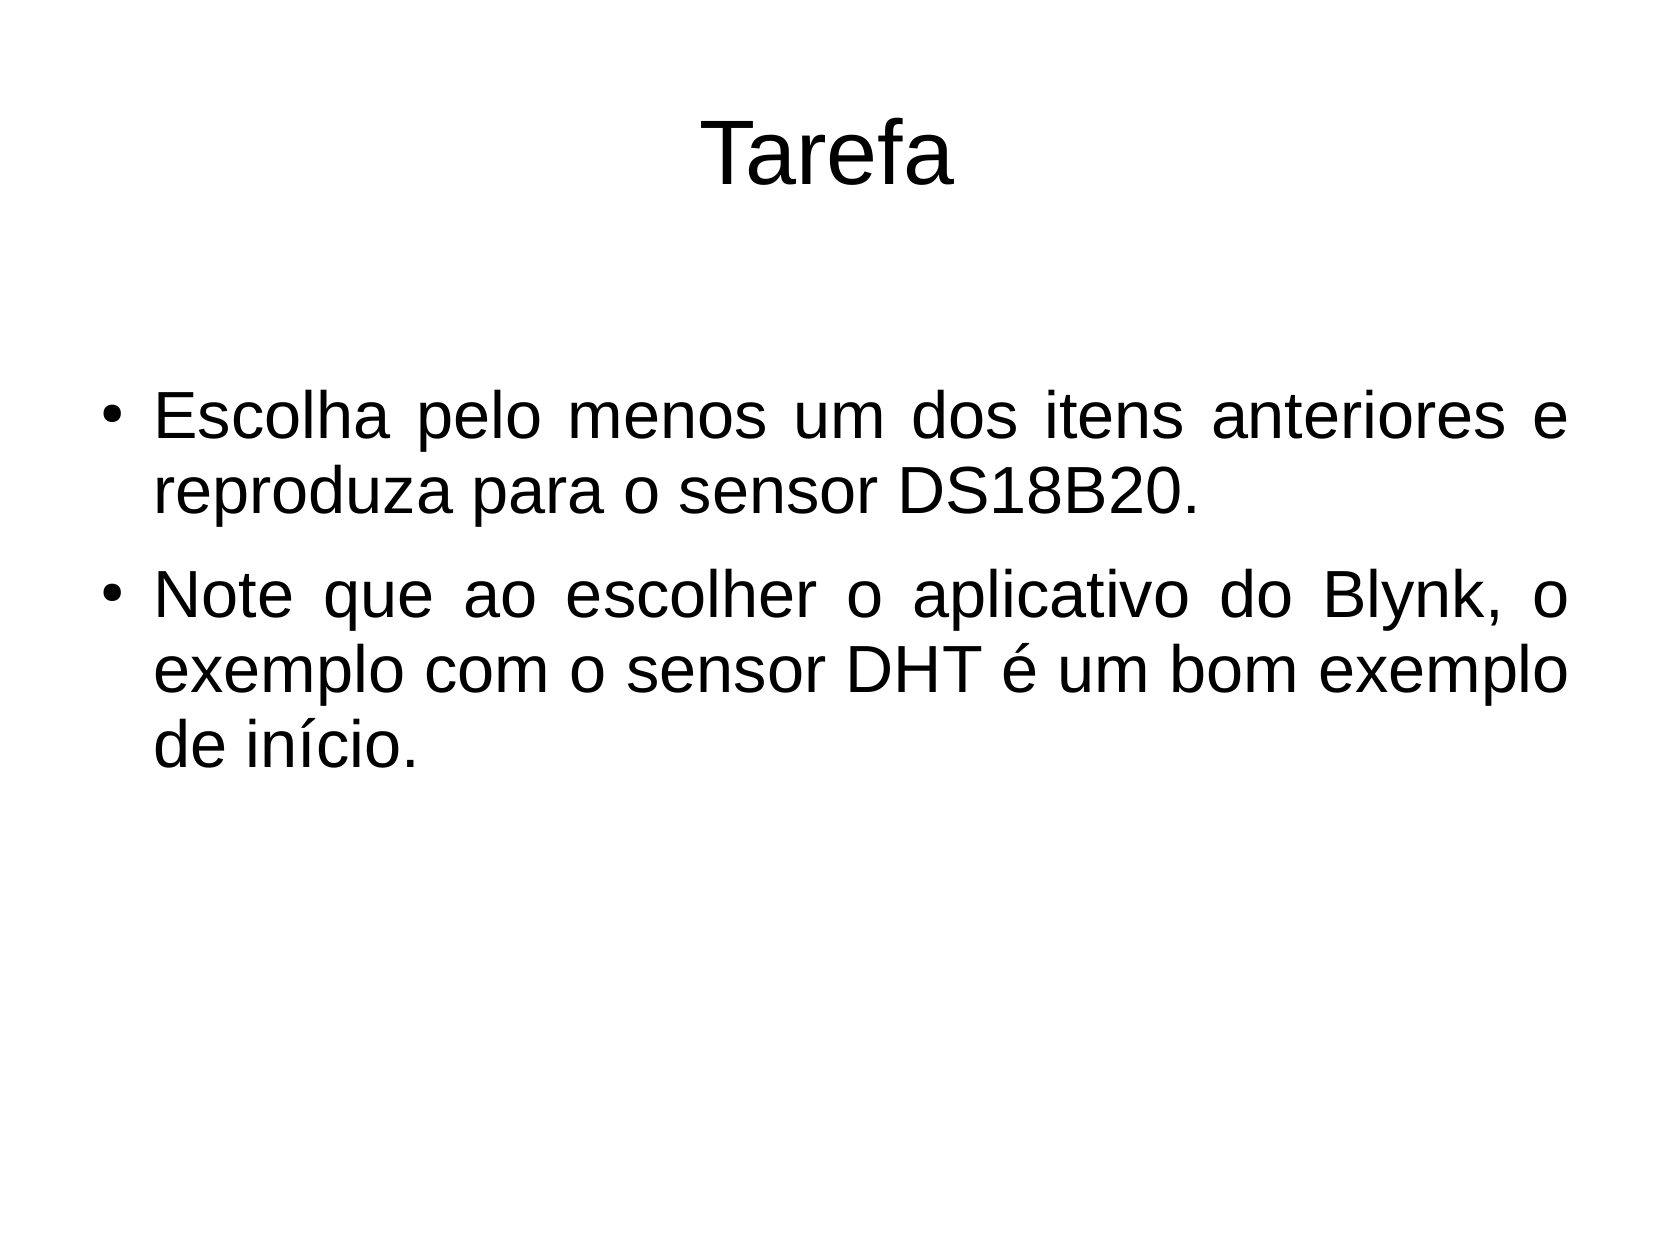

# Tarefa
Escolha pelo menos um dos itens anteriores e reproduza para o sensor DS18B20.
Note que ao escolher o aplicativo do Blynk, o exemplo com o sensor DHT é um bom exemplo de início.